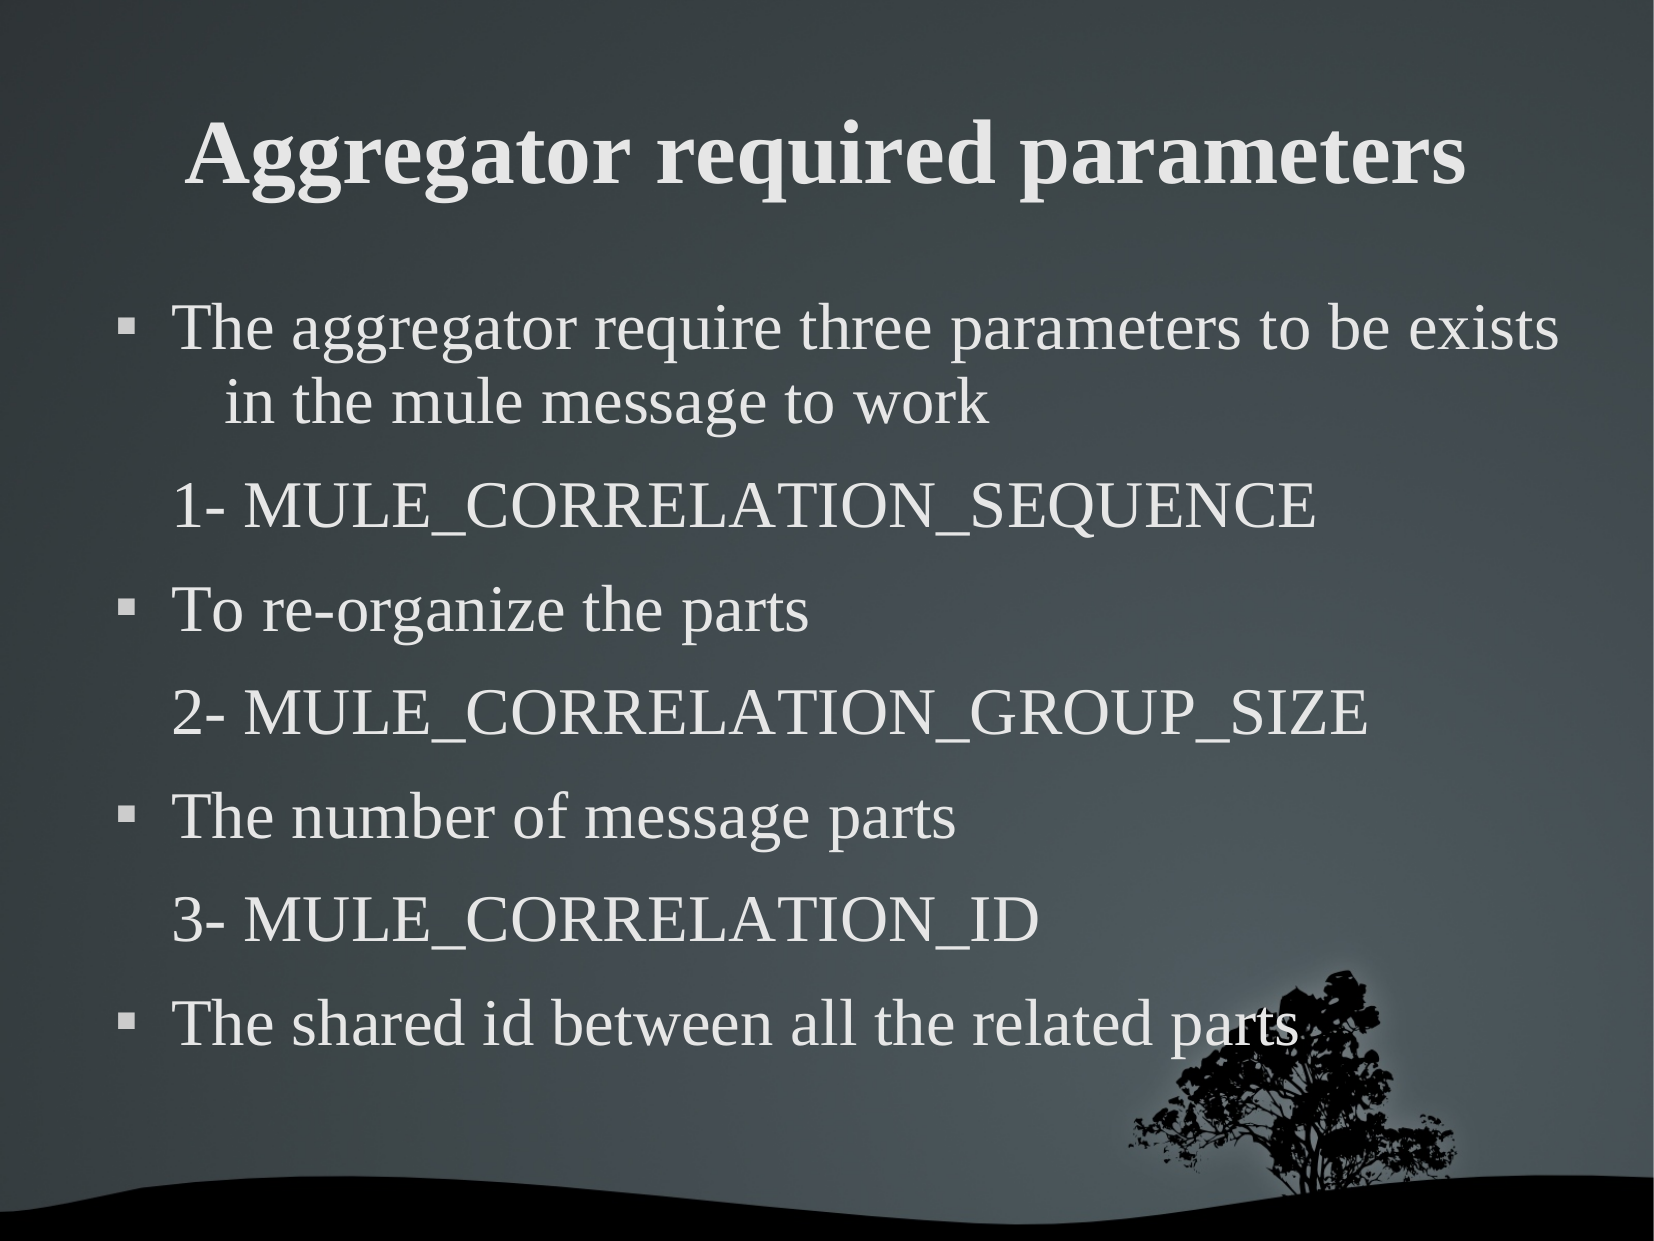

# Aggregator required parameters
The aggregator require three parameters to be exists in the mule message to work
1- MULE_CORRELATION_SEQUENCE
To re-organize the parts
2- MULE_CORRELATION_GROUP_SIZE
The number of message parts
3- MULE_CORRELATION_ID
The shared id between all the related parts